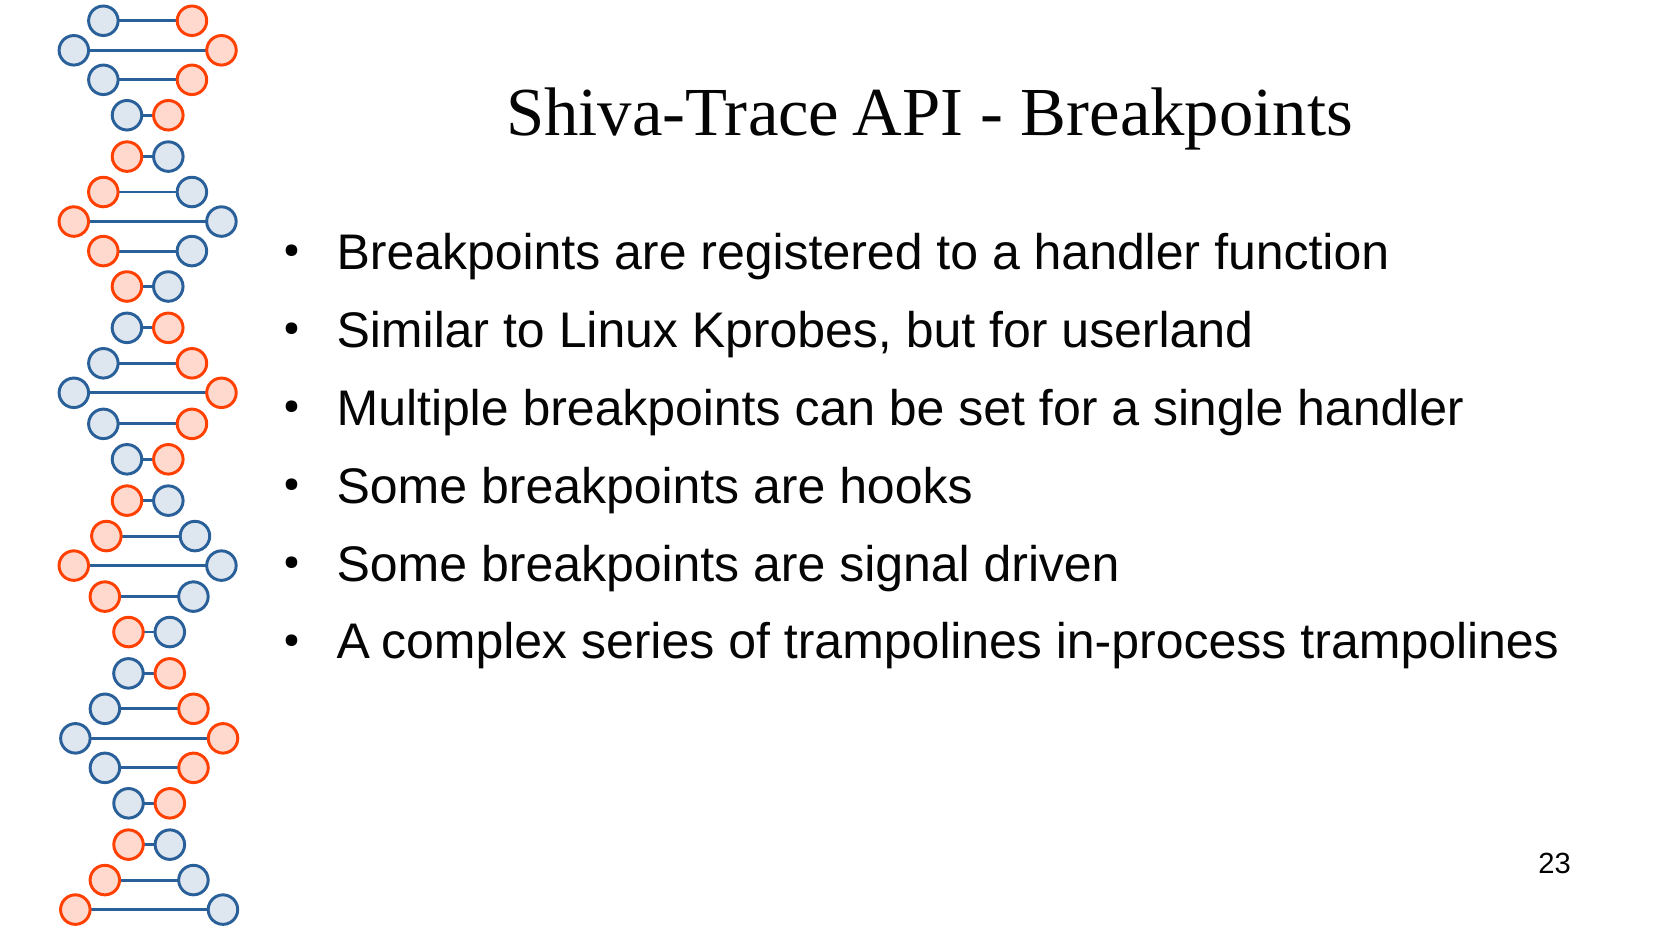

# Shiva-Trace API - Breakpoints
Breakpoints are registered to a handler function
Similar to Linux Kprobes, but for userland
Multiple breakpoints can be set for a single handler
Some breakpoints are hooks
Some breakpoints are signal driven
A complex series of trampolines in-process trampolines
23